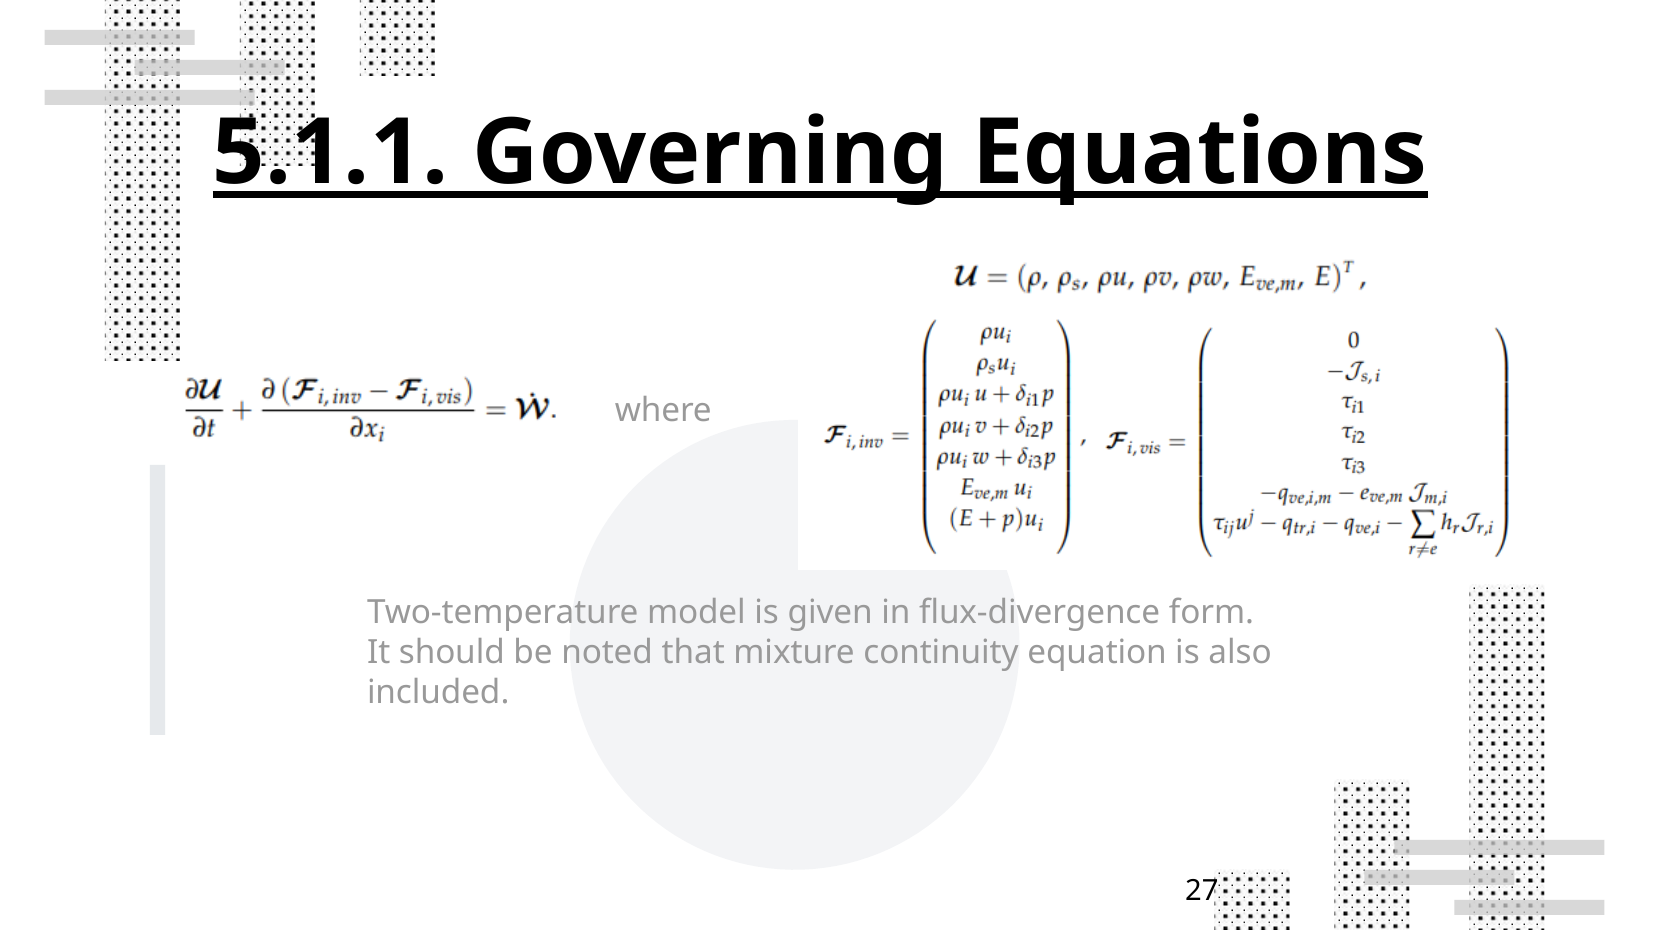

# 5.1.1. Governing Equations
where
Two-temperature model is given in flux-divergence form.
It should be noted that mixture continuity equation is also included.
27